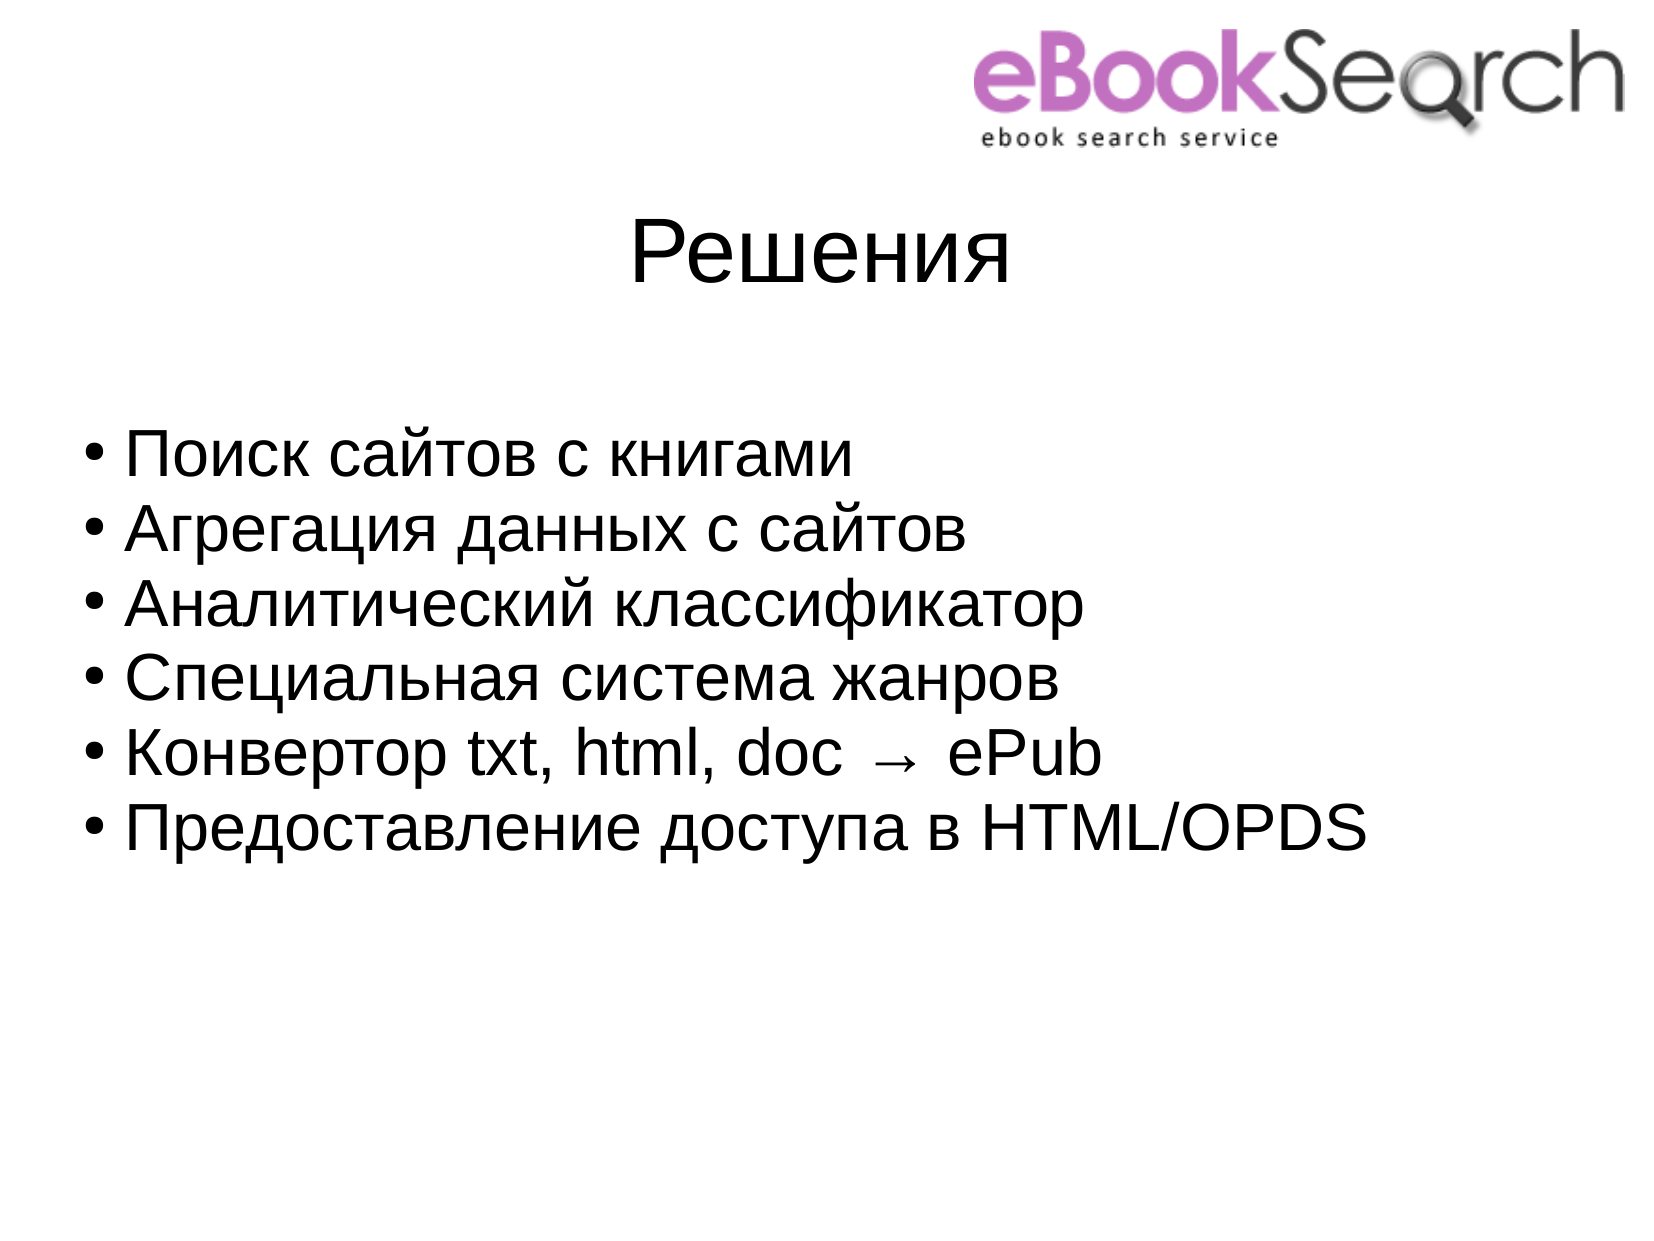

Решения
# Поиск сайтов с книгами
 Агрегация данных с сайтов
 Аналитический классификатор
 Специальная система жанров
 Конвертор txt, html, doc → ePub
 Предоставление доступа в HTML/OPDS